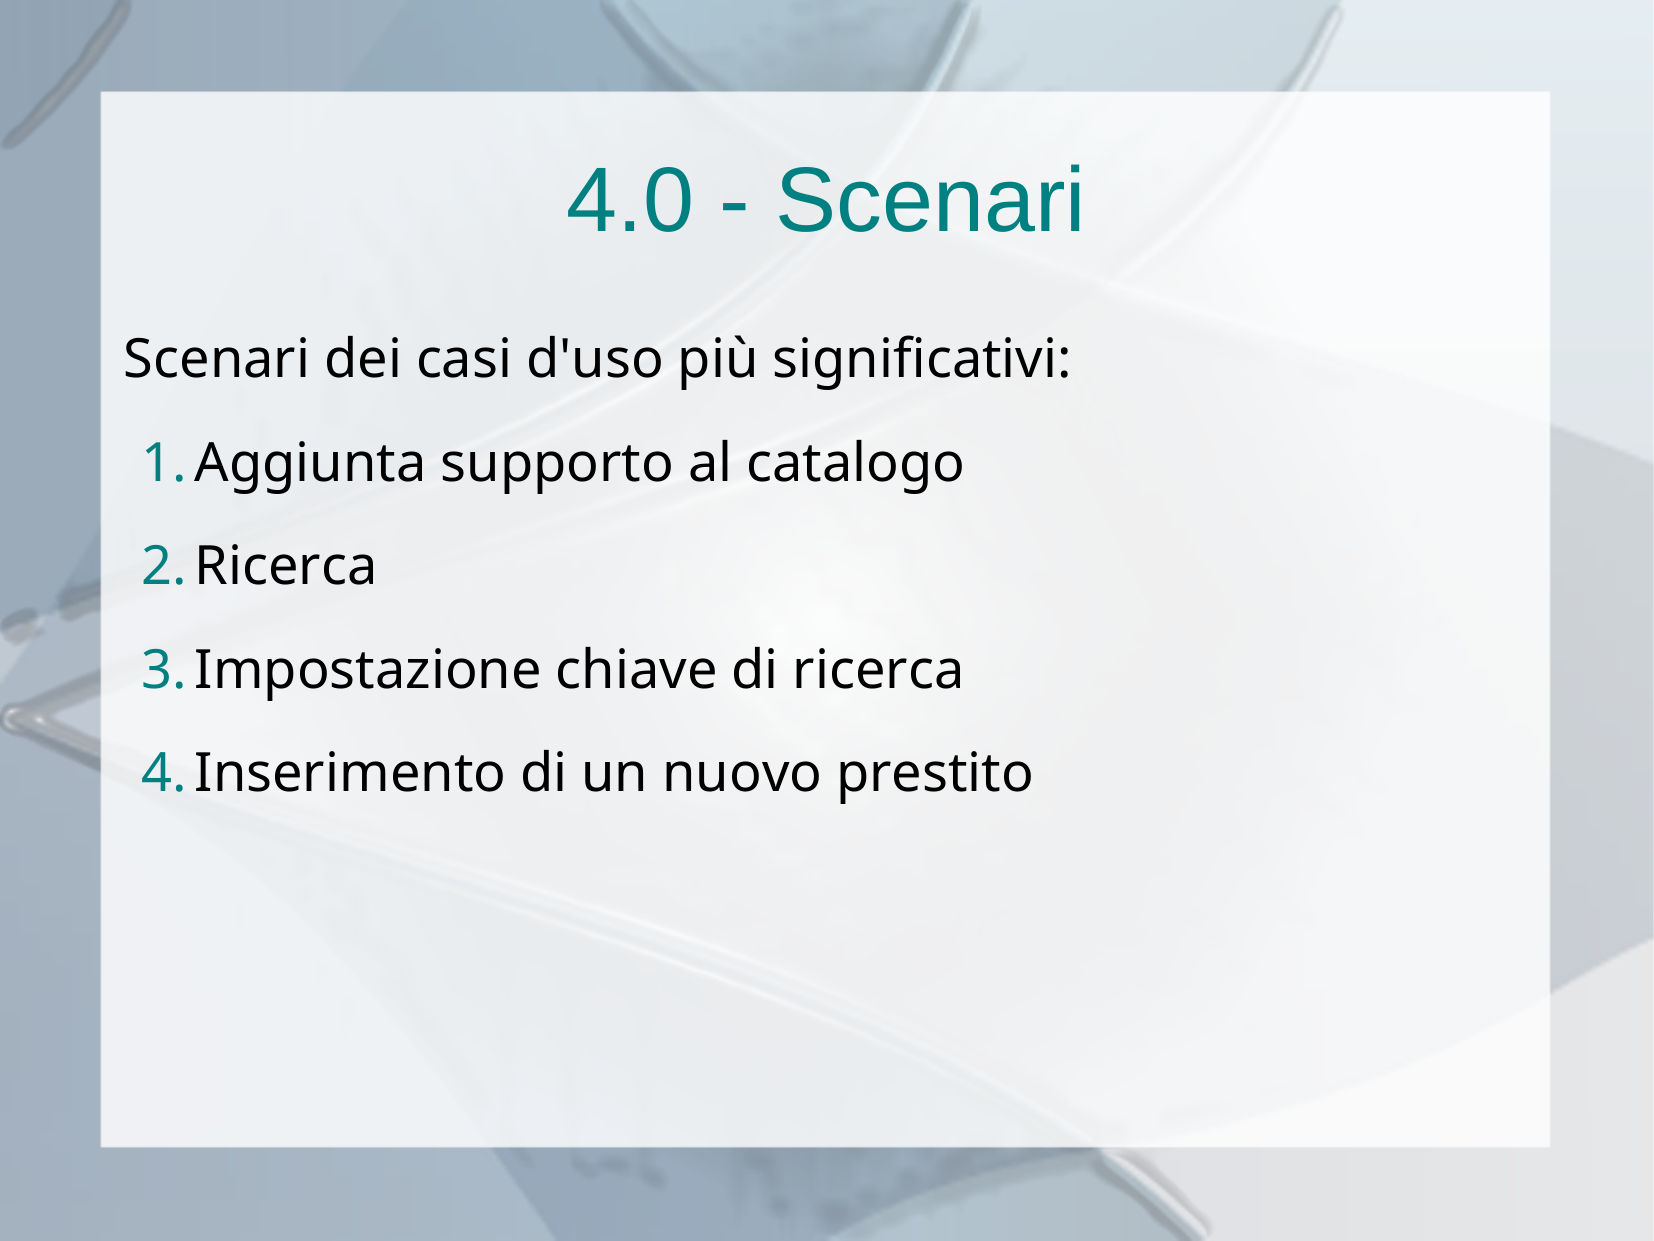

# 4.0 - Scenari
Scenari dei casi d'uso più significativi:
Aggiunta supporto al catalogo
Ricerca
Impostazione chiave di ricerca
Inserimento di un nuovo prestito